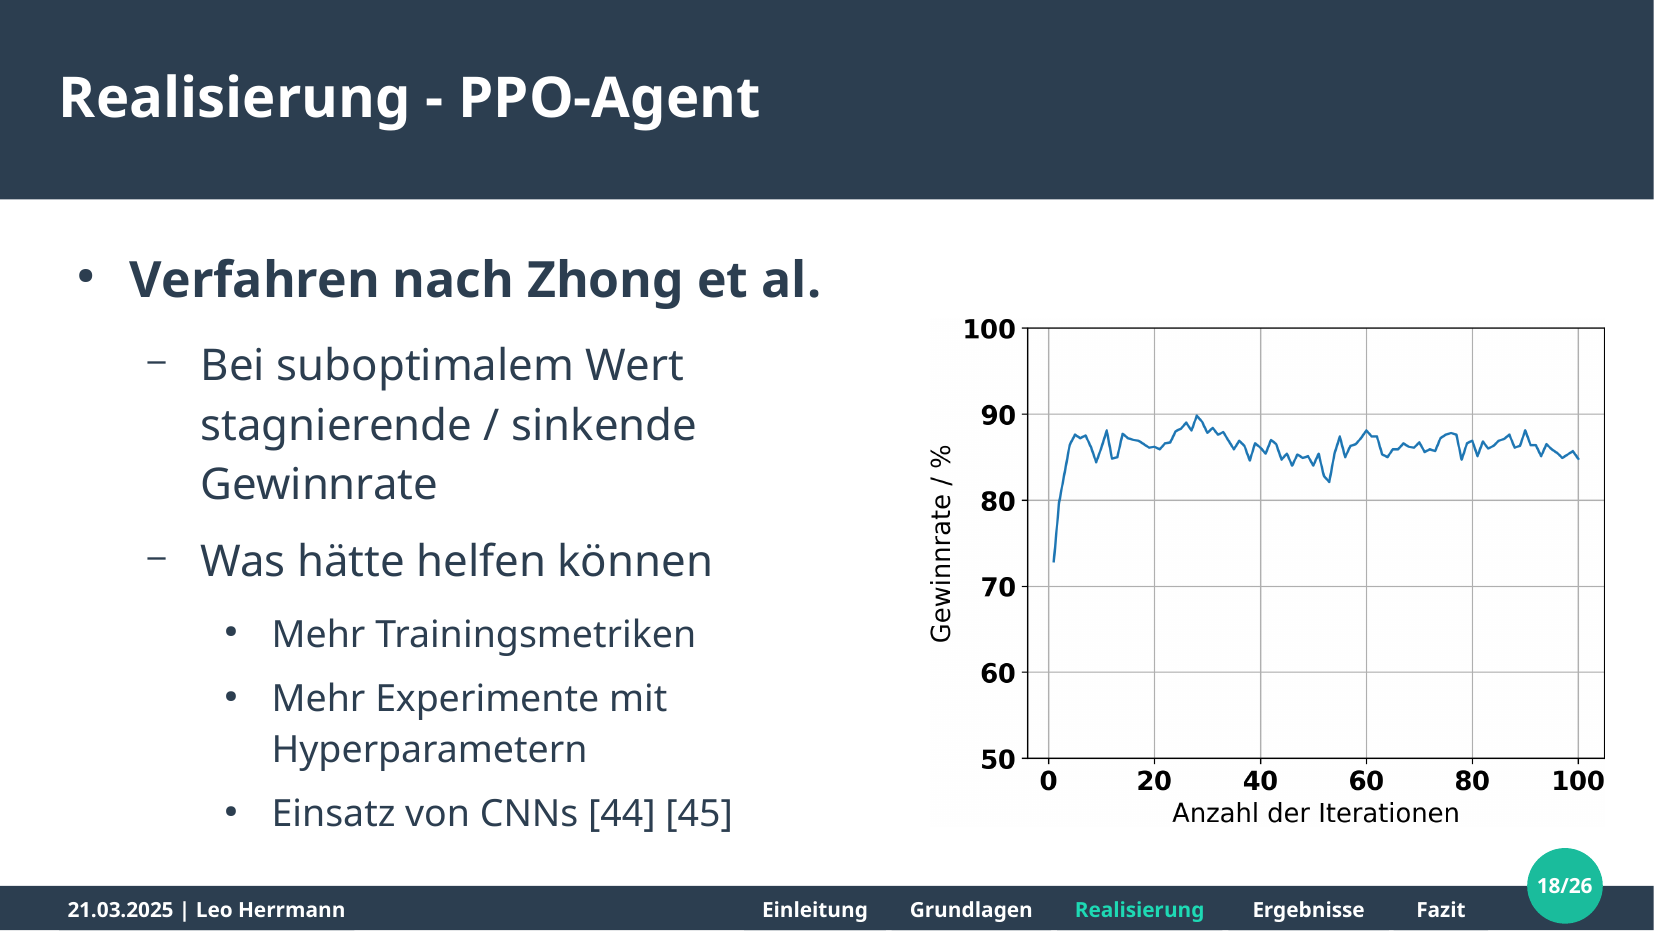

# Realisierung - PPO-Agent
Verfahren nach Zhong et al.
Bei suboptimalem Wert
stagnierende / sinkende
Gewinnrate
Was hätte helfen können
Mehr Trainingsmetriken
Mehr Experimente mit Hyperparametern
Einsatz von CNNs [44] [45]
Einleitung
Grundlagen
Realisierung
Ergebnisse
Fazit